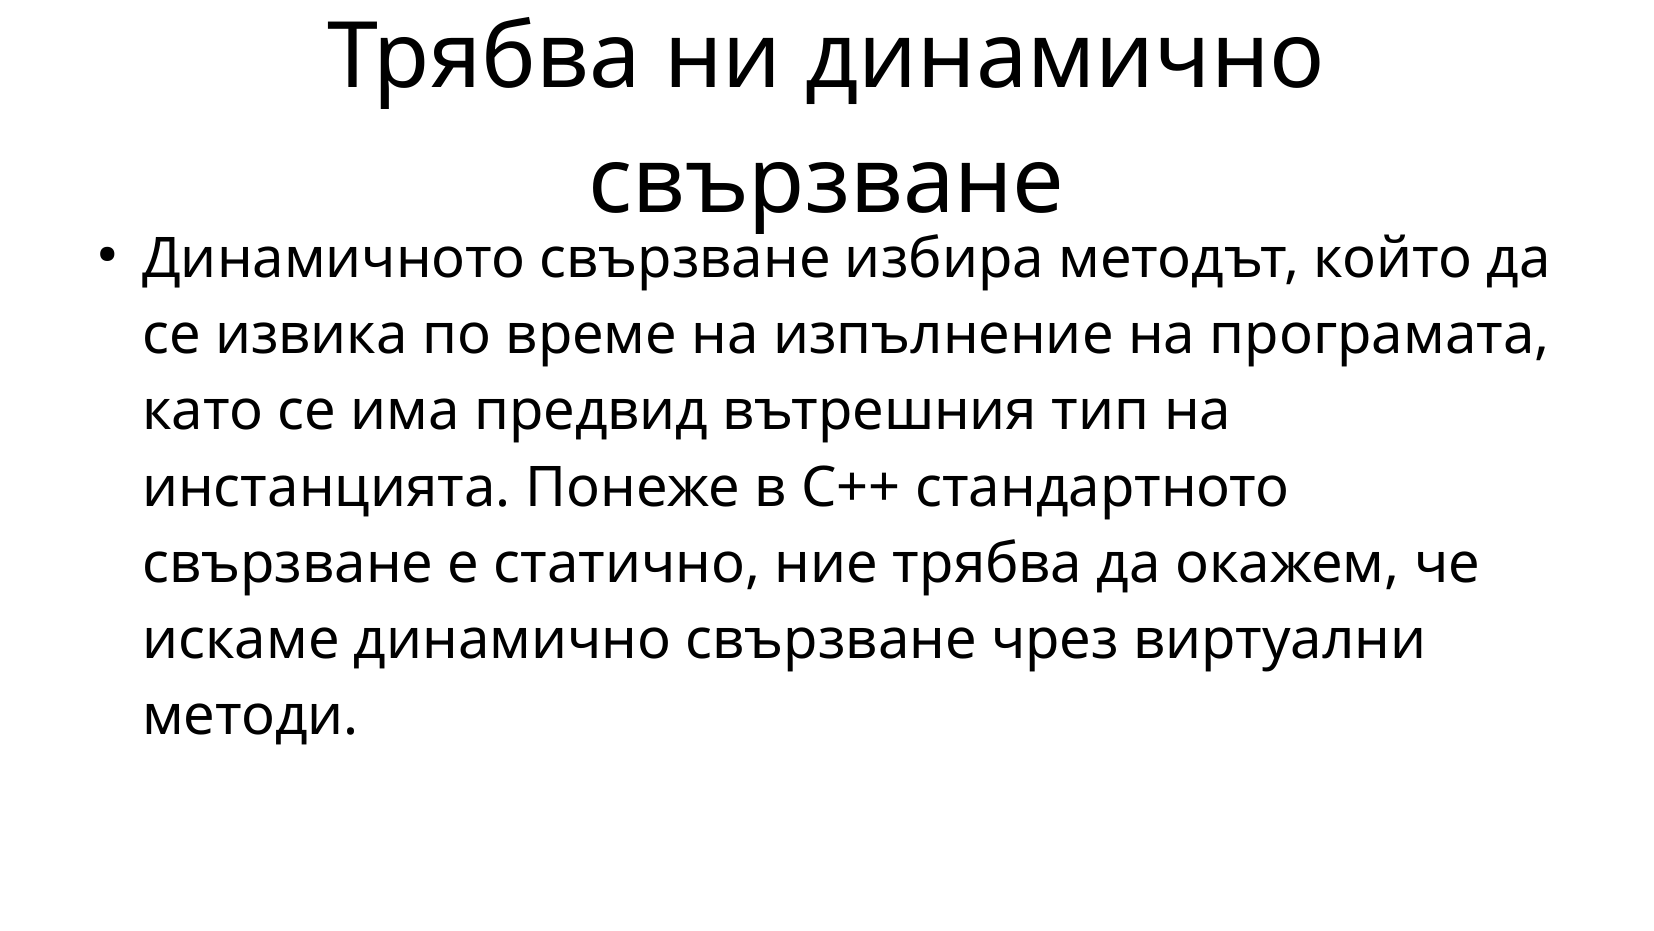

# Трябва ни динамично свързване
Динамичното свързване избира методът, който да се извика по време на изпълнение на програмата, като се има предвид вътрешния тип на инстанцията. Понеже в C++ стандартното свързване е статично, ние трябва да окажем, че искаме динамично свързване чрез виртуални методи.